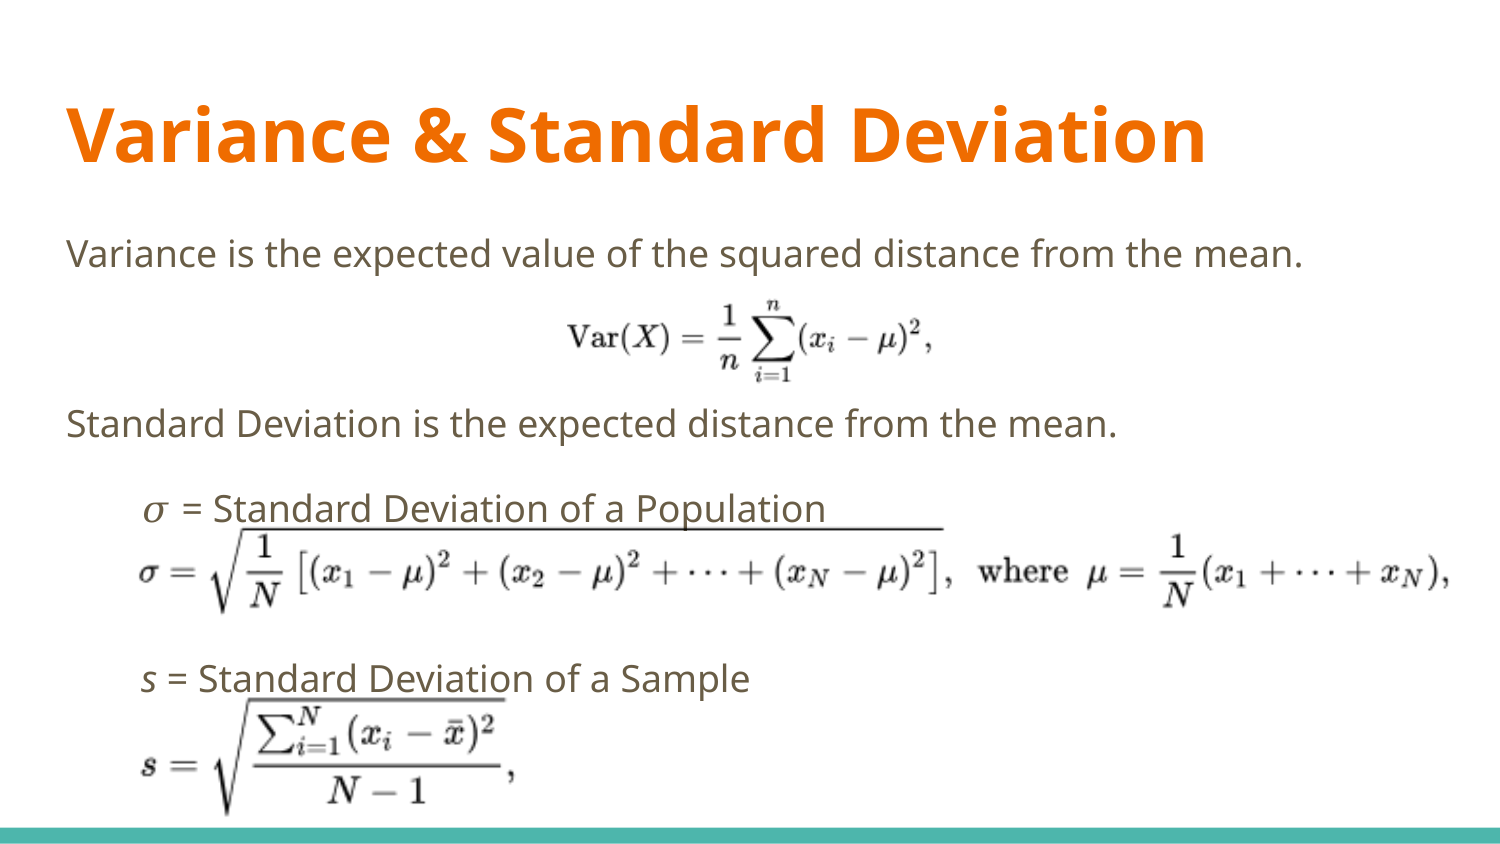

# Variance & Standard Deviation
Variance is the expected value of the squared distance from the mean.
Standard Deviation is the expected distance from the mean.
𝜎 = Standard Deviation of a Population
s = Standard Deviation of a Sample